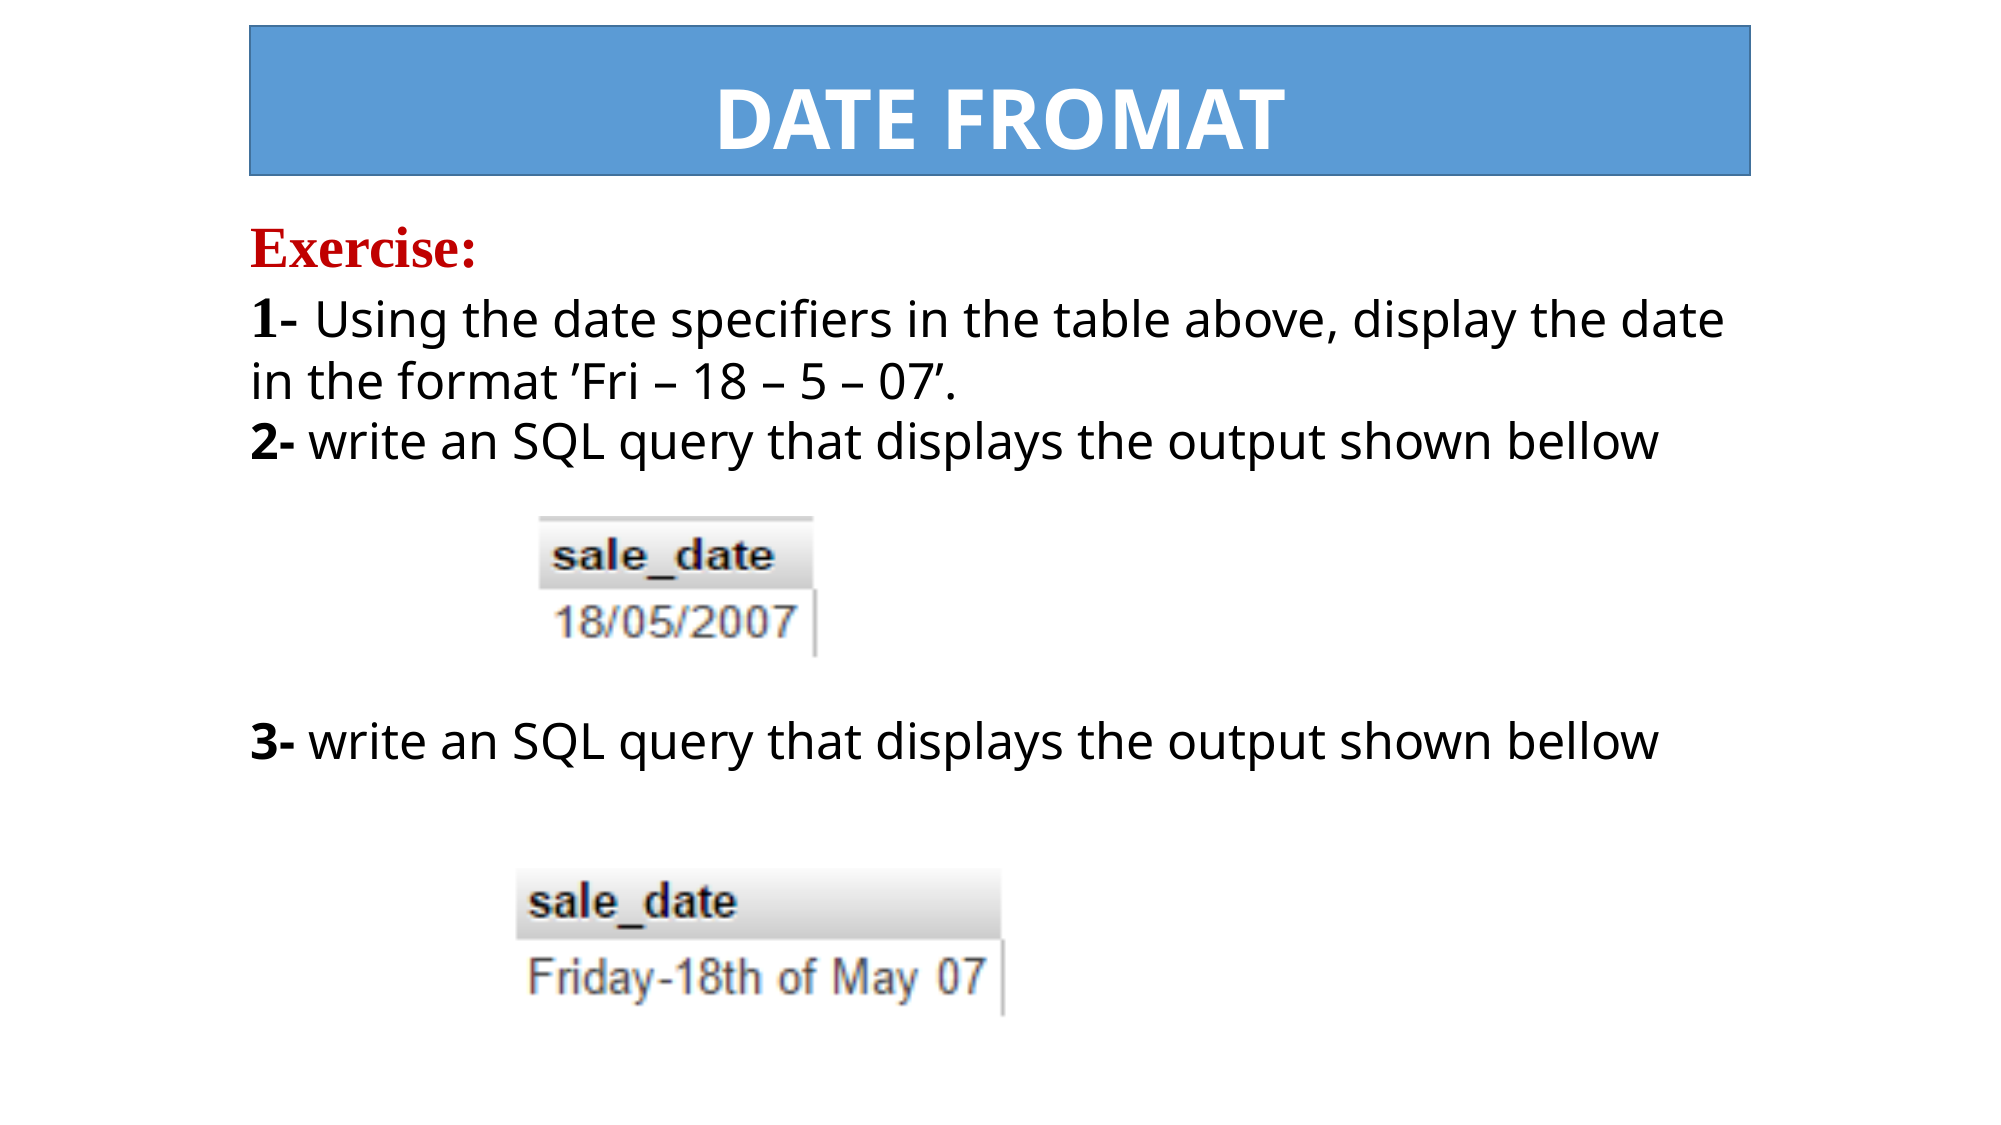

# DATE FROMAT
Exercise:
1- Using the date specifiers in the table above, display the date in the format ’Fri – 18 – 5 – 07’.
2- write an SQL query that displays the output shown bellow
3- write an SQL query that displays the output shown bellow